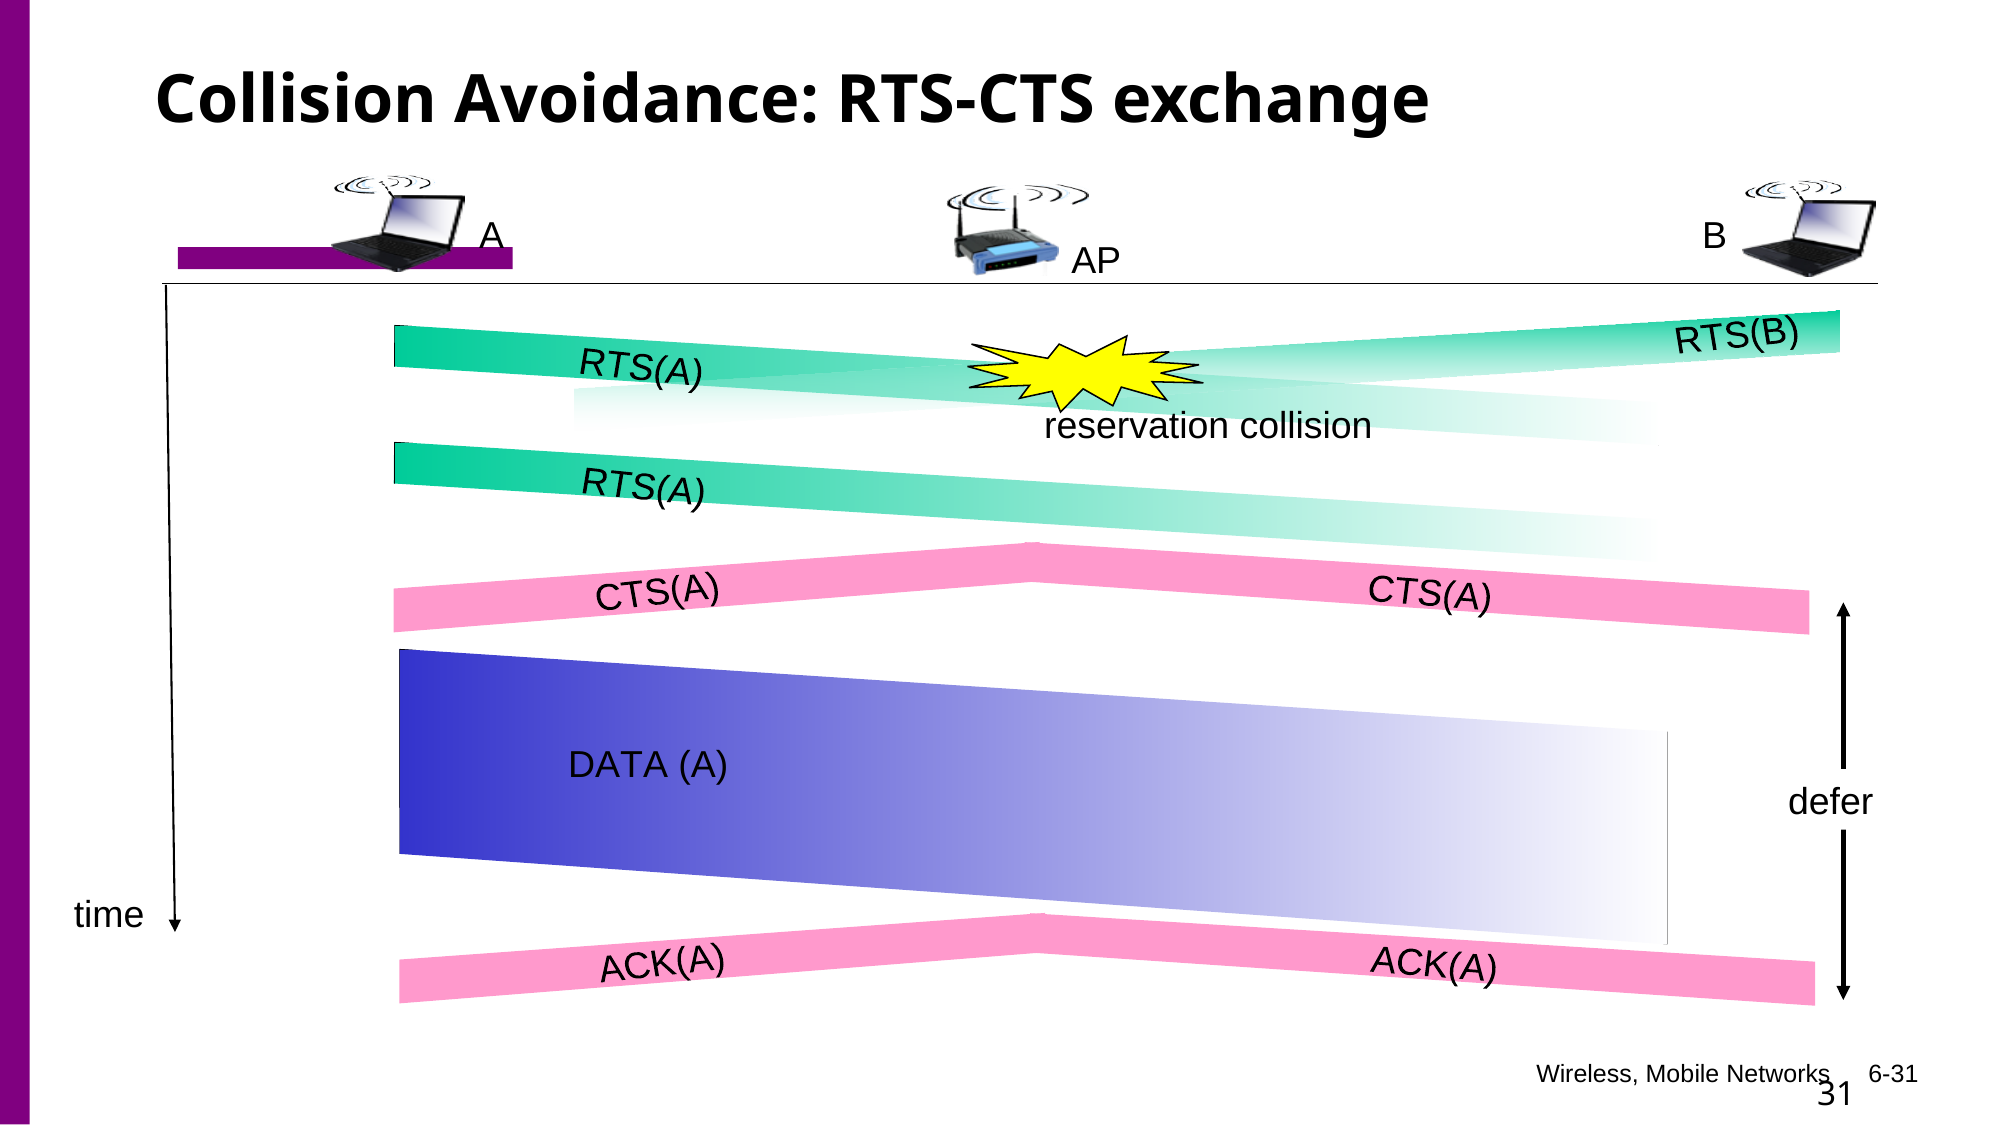

# Collision Avoidance: RTS-CTS exchange
B
A
AP
RTS(B)
RTS(A)
reservation collision
RTS(A)
CTS(A)
CTS(A)
defer
DATA (A)
ACK(A)
ACK(A)
time
Wireless, Mobile Networks